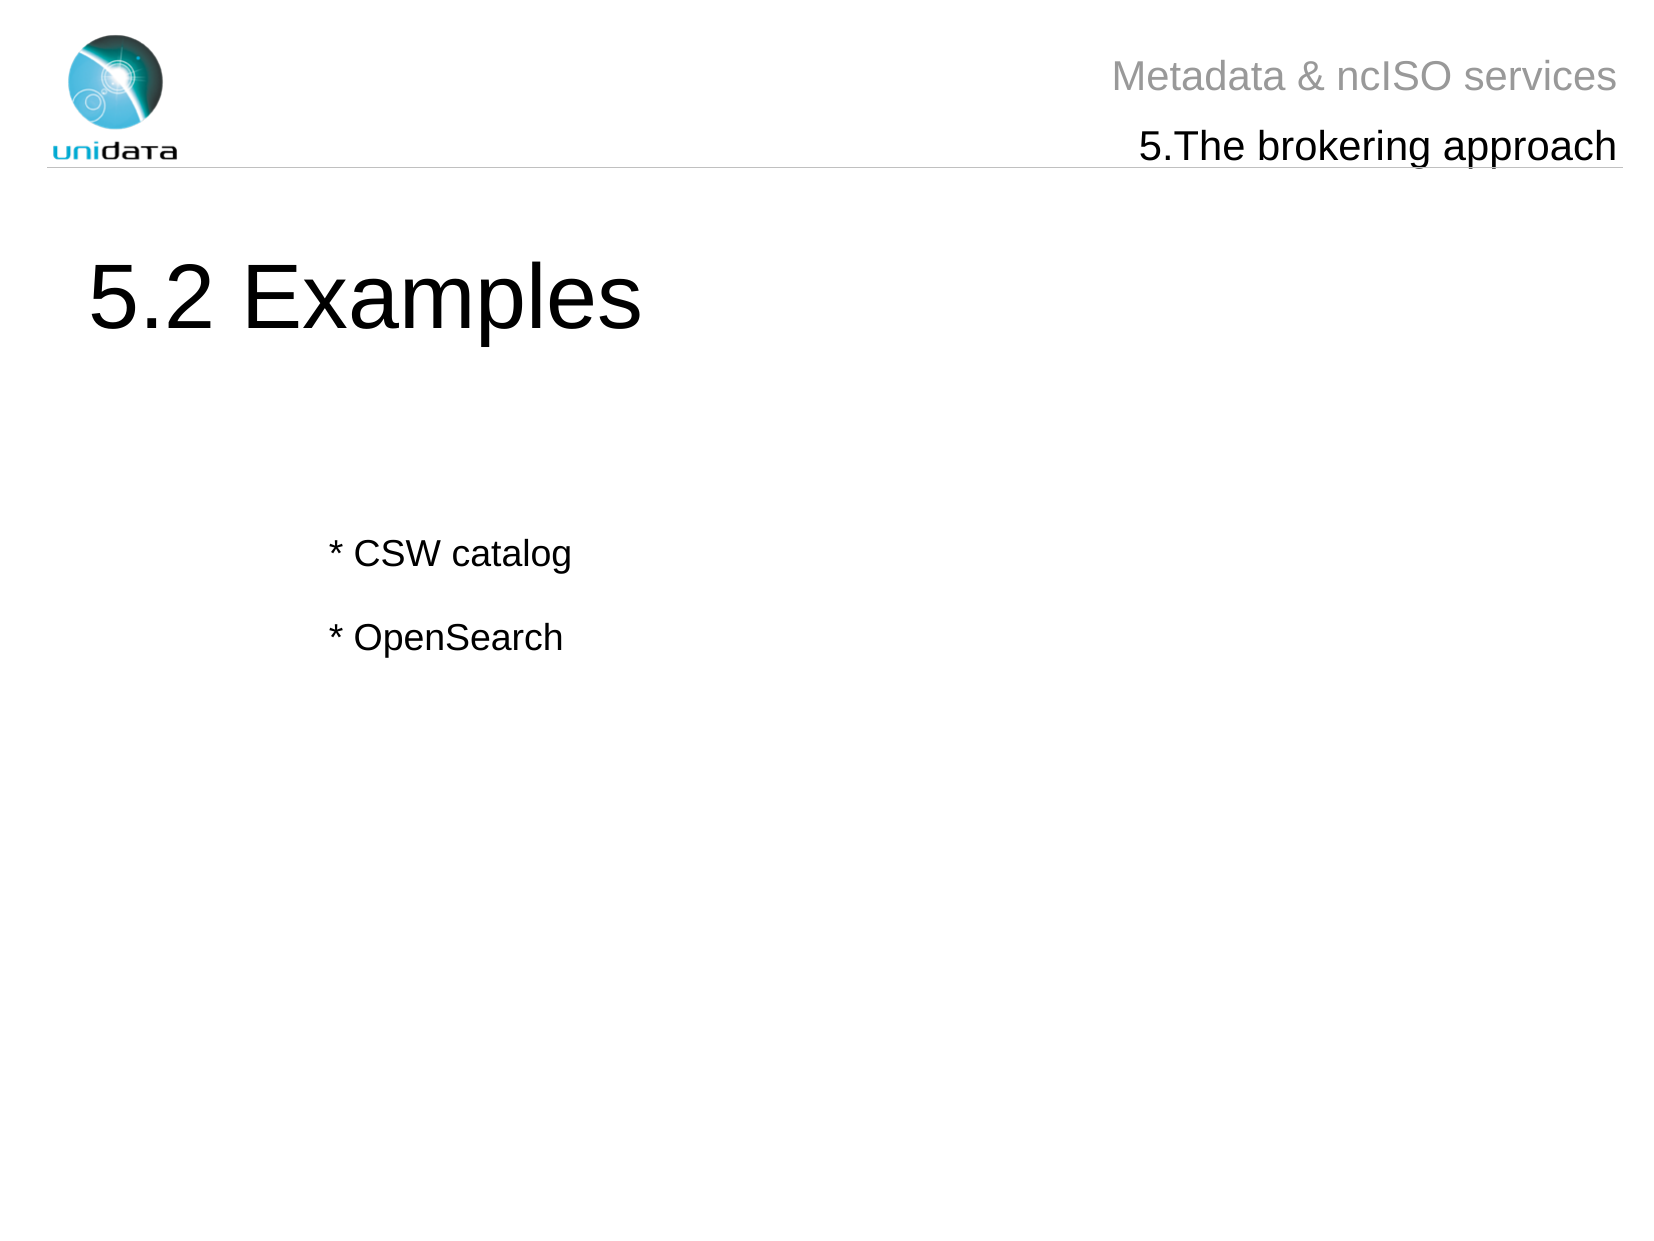

Metadata & ncISO services
5.The brokering approach
# 5.2 Examples
* CSW catalog
* OpenSearch